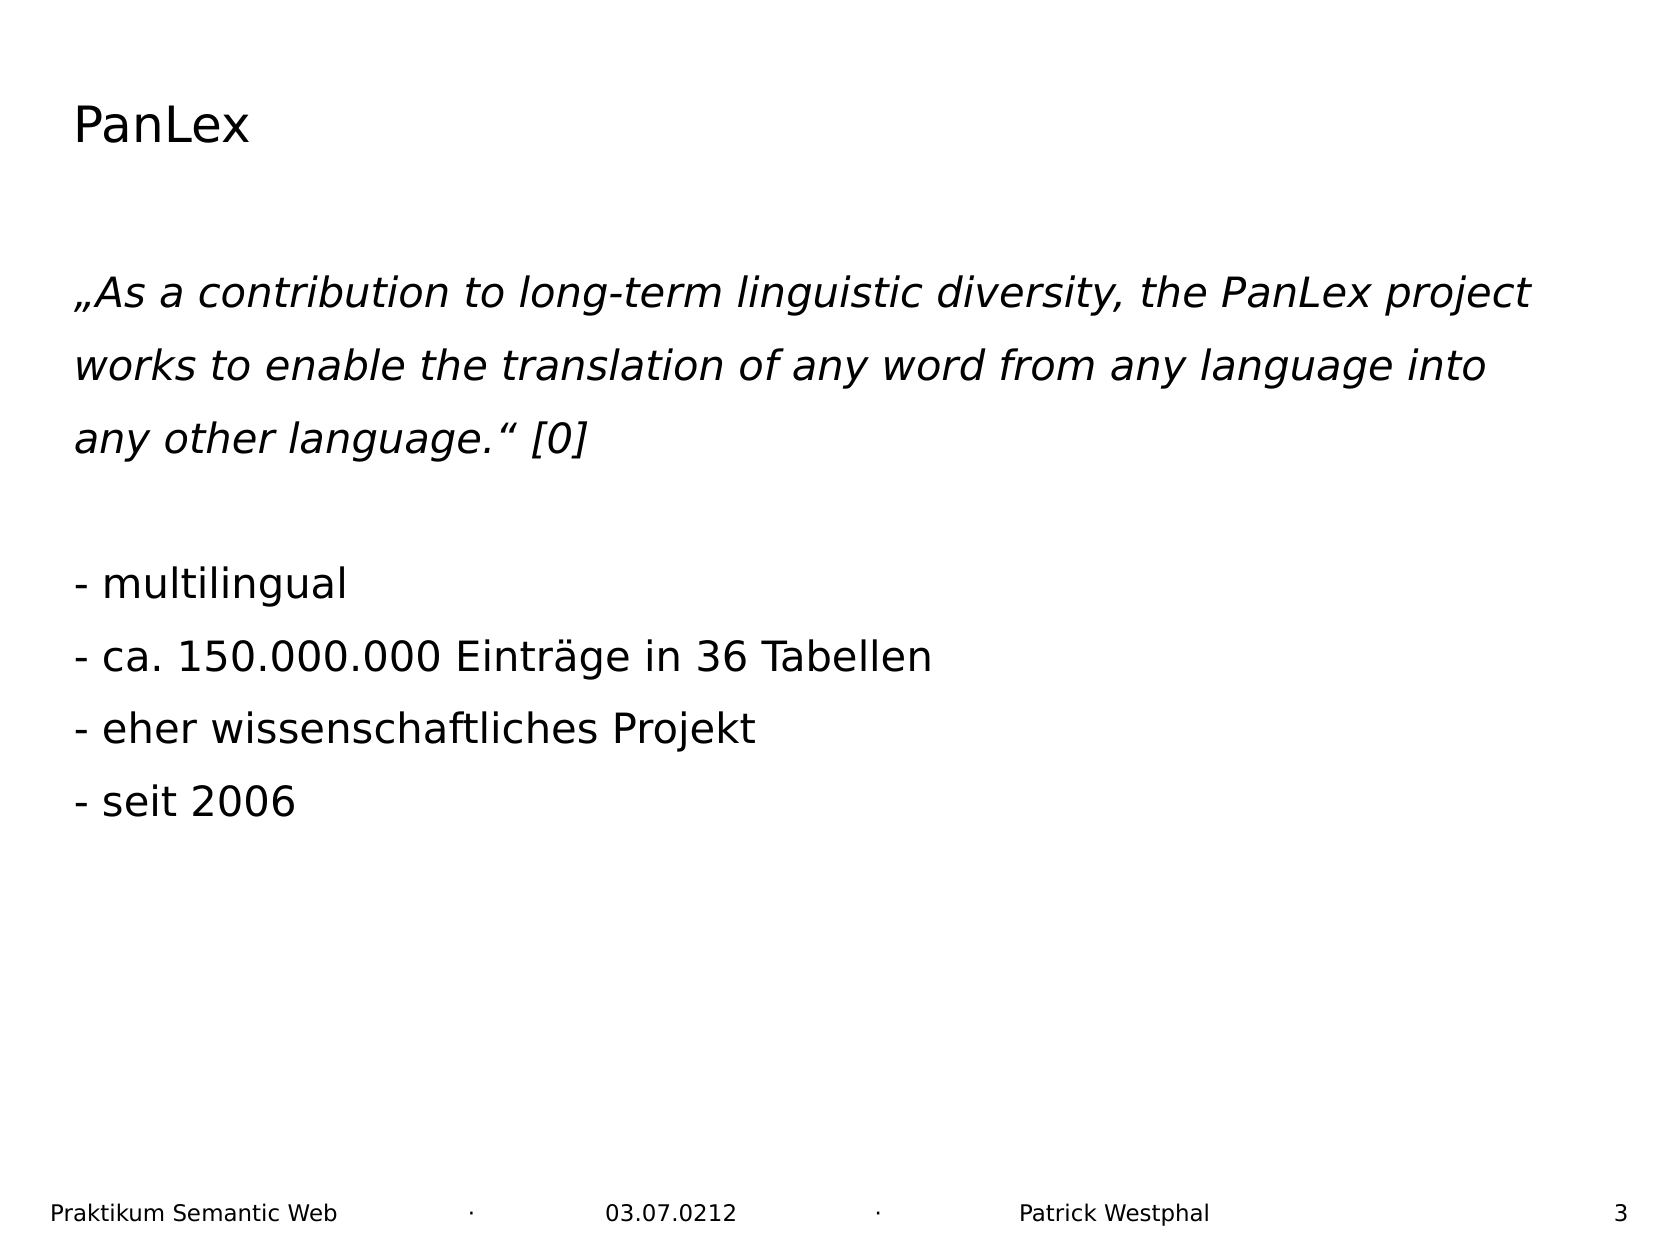

PanLex
„As a contribution to long-term linguistic diversity, the PanLex project works to enable the translation of any word from any language into any other language.“ [0]
- multilingual
- ca. 150.000.000 Einträge in 36 Tabellen
- eher wissenschaftliches Projekt
- seit 2006
Praktikum Semantic Web · 03.07.0212 · Patrick Westphal